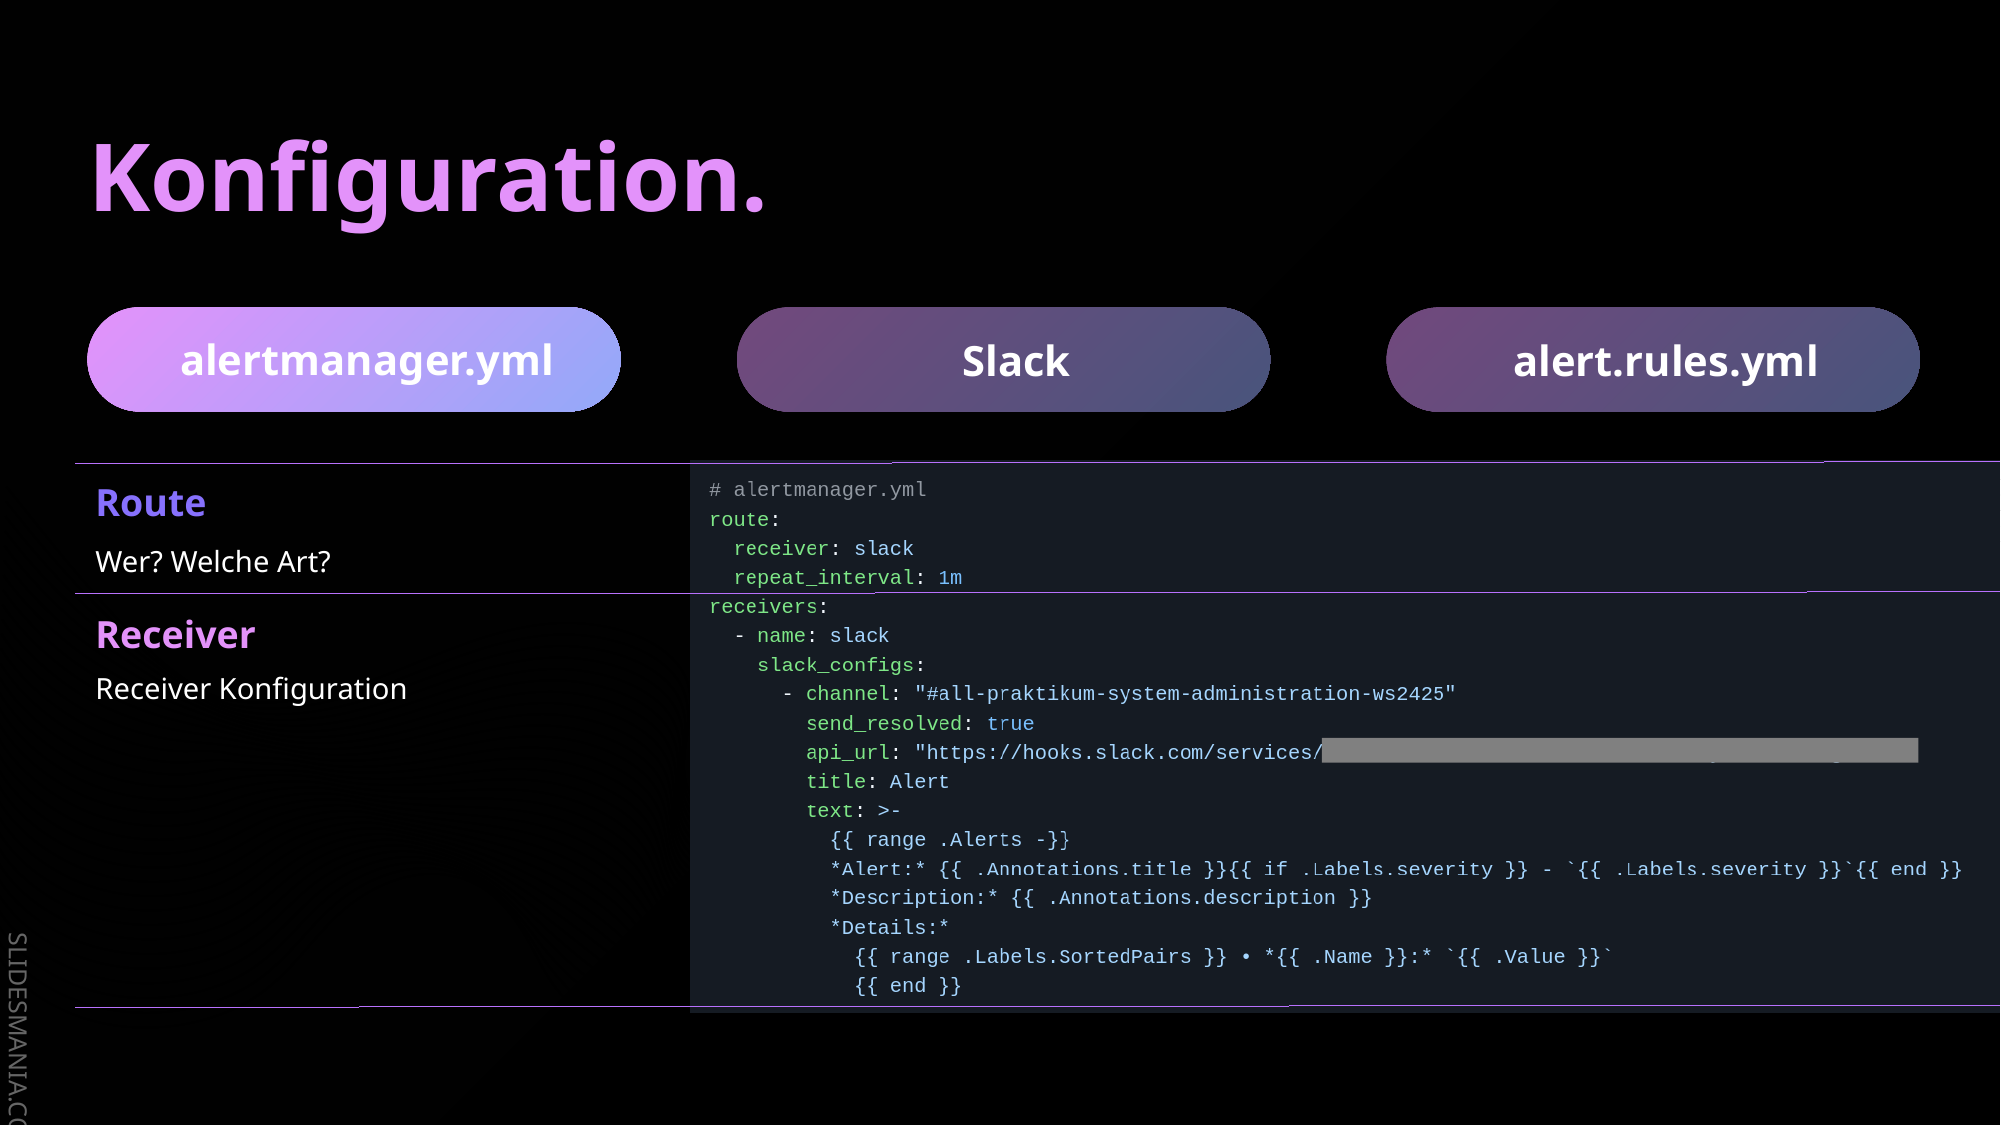

# Konfiguration.
alertmanager.yml
Slack
alert.rules.yml
Route
Wer? Welche Art?
Receiver
Receiver Konfiguration